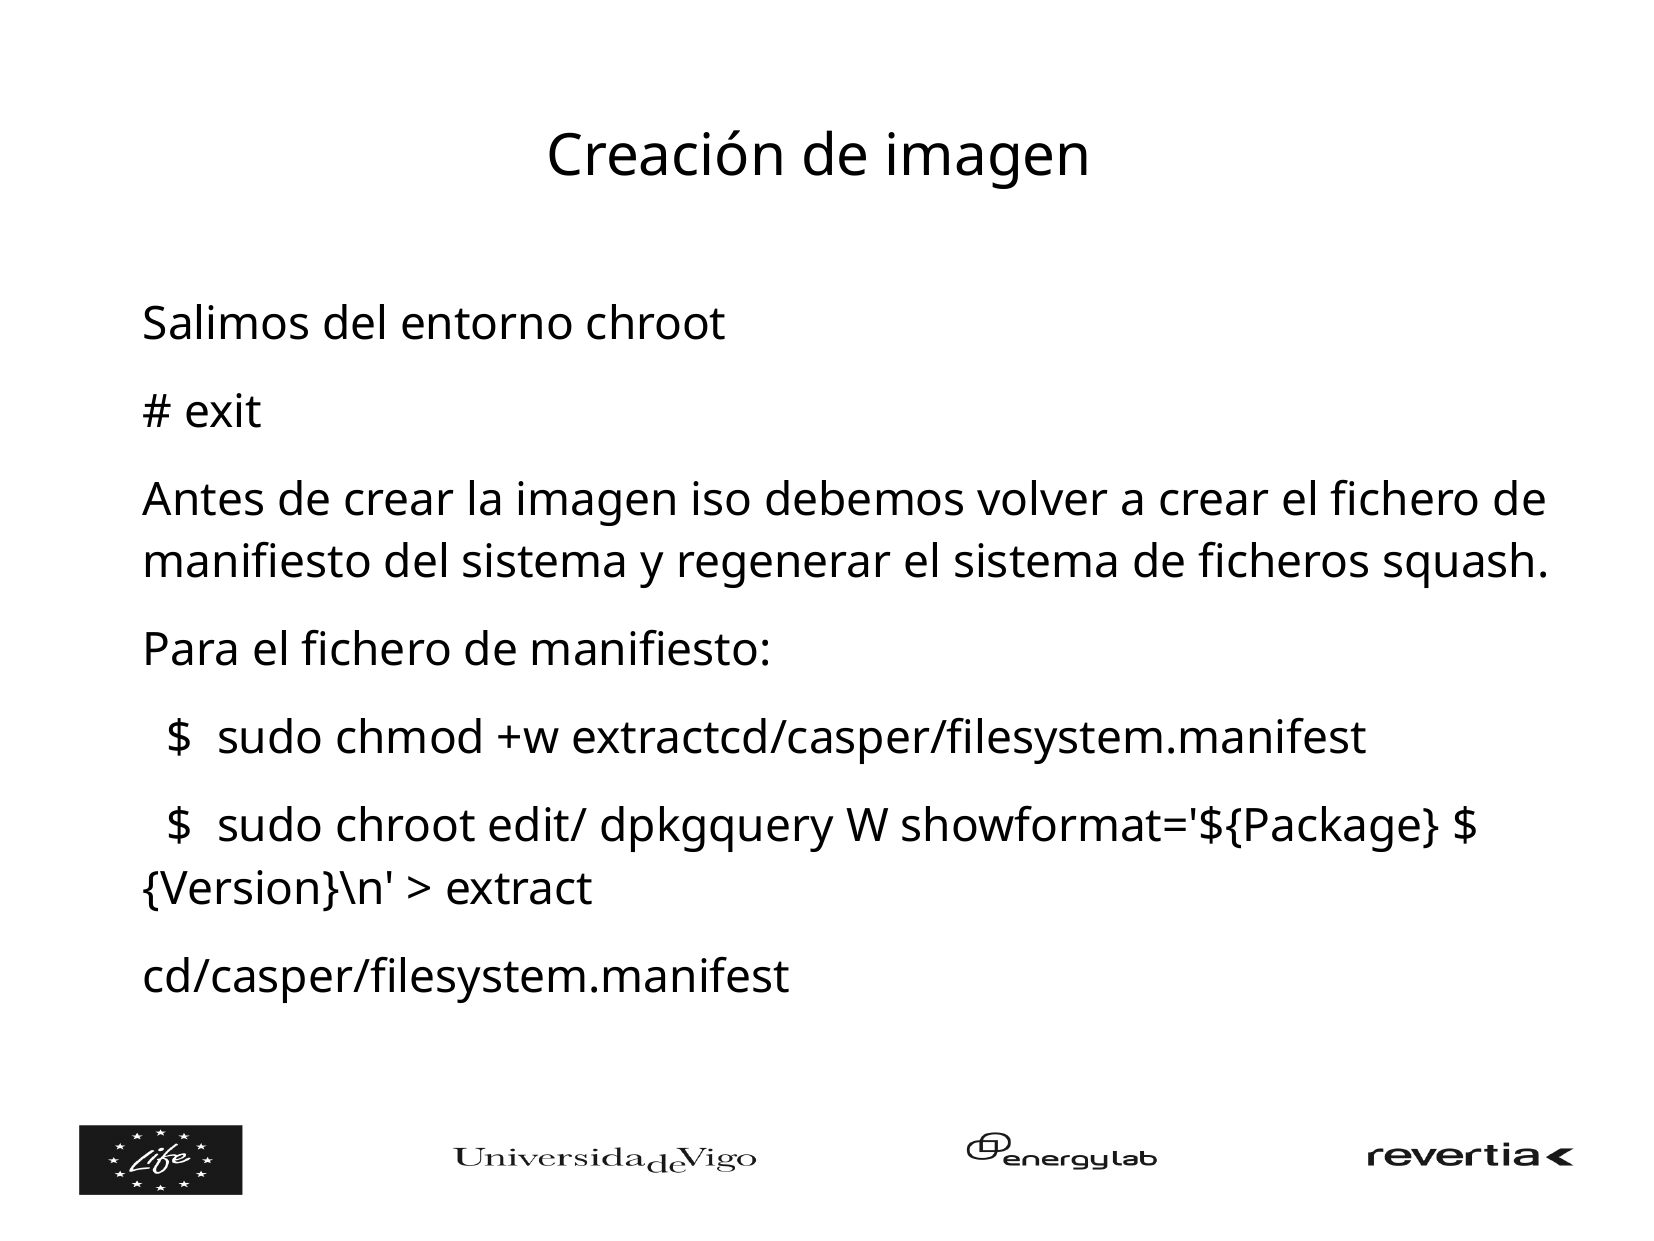

# Creación de imagen
Salimos del entorno chroot
# exit
Antes de crear la imagen iso debemos volver a crear el fichero de manifiesto del sistema y regenerar el sistema de ficheros squash.
Para el fichero de manifiesto:
 $ sudo chmod +w extractcd/casper/filesystem.manifest
 $ sudo chroot edit/ dpkgquery ­W ­­showformat='${Package} ${Version}\n' > extract­
cd/casper/filesystem.manifest